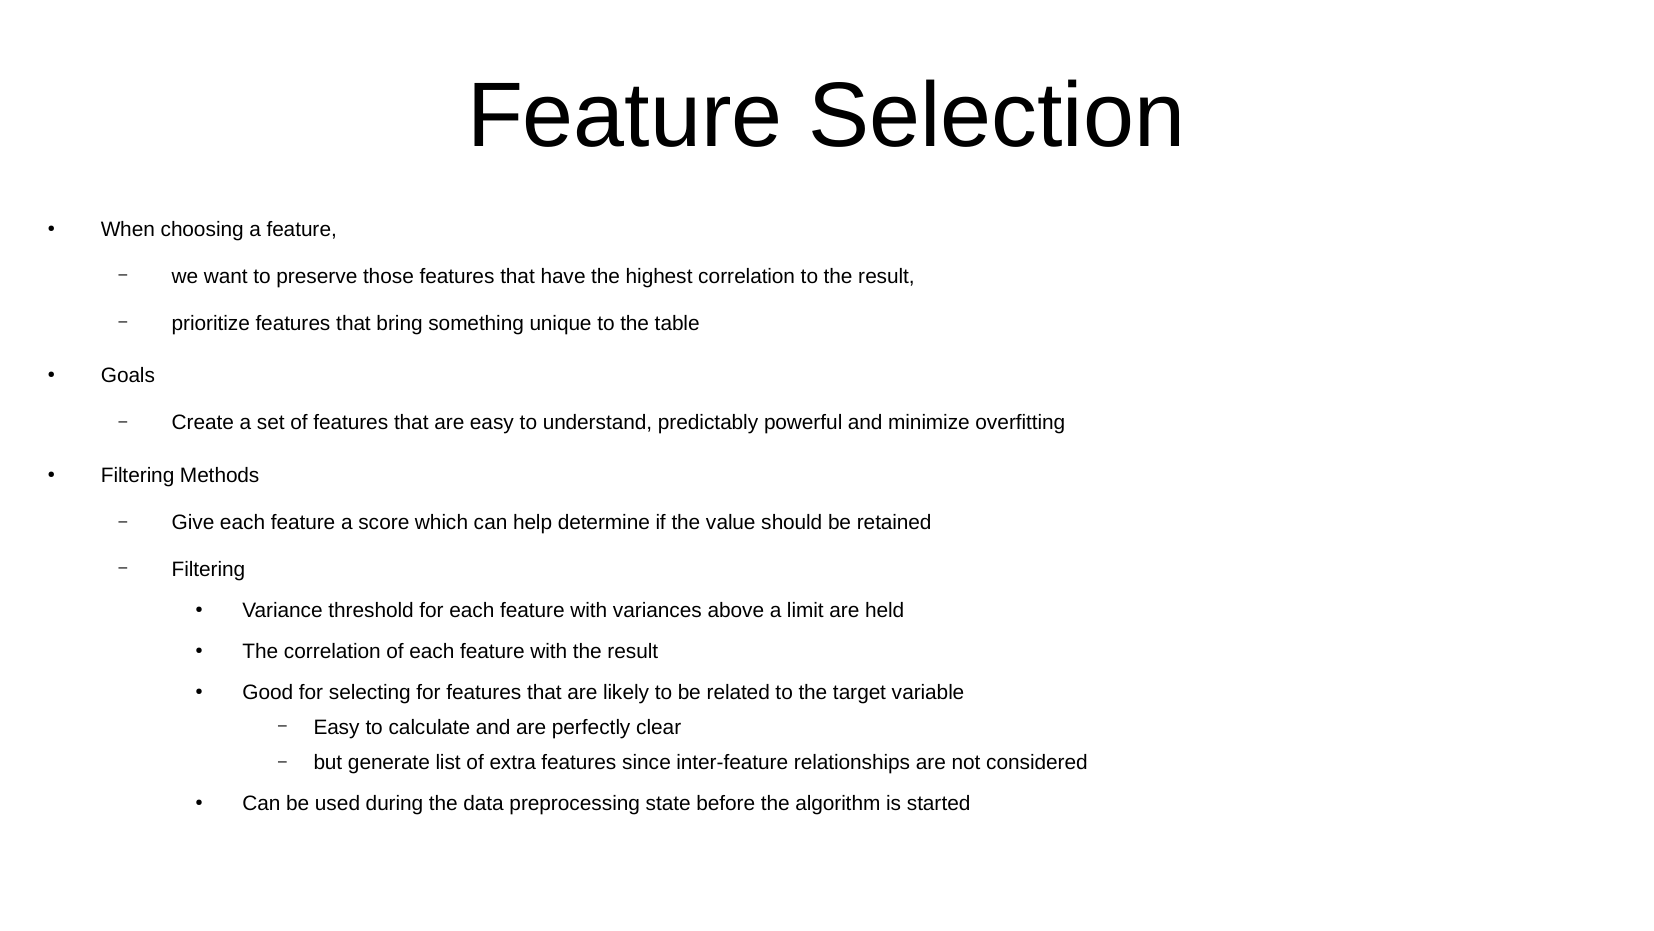

# Feature Selection
When choosing a feature,
we want to preserve those features that have the highest correlation to the result,
prioritize features that bring something unique to the table
Goals
Create a set of features that are easy to understand, predictably powerful and minimize overfitting
Filtering Methods
Give each feature a score which can help determine if the value should be retained
Filtering
Variance threshold for each feature with variances above a limit are held
The correlation of each feature with the result
Good for selecting for features that are likely to be related to the target variable
Easy to calculate and are perfectly clear
but generate list of extra features since inter-feature relationships are not considered
Can be used during the data preprocessing state before the algorithm is started